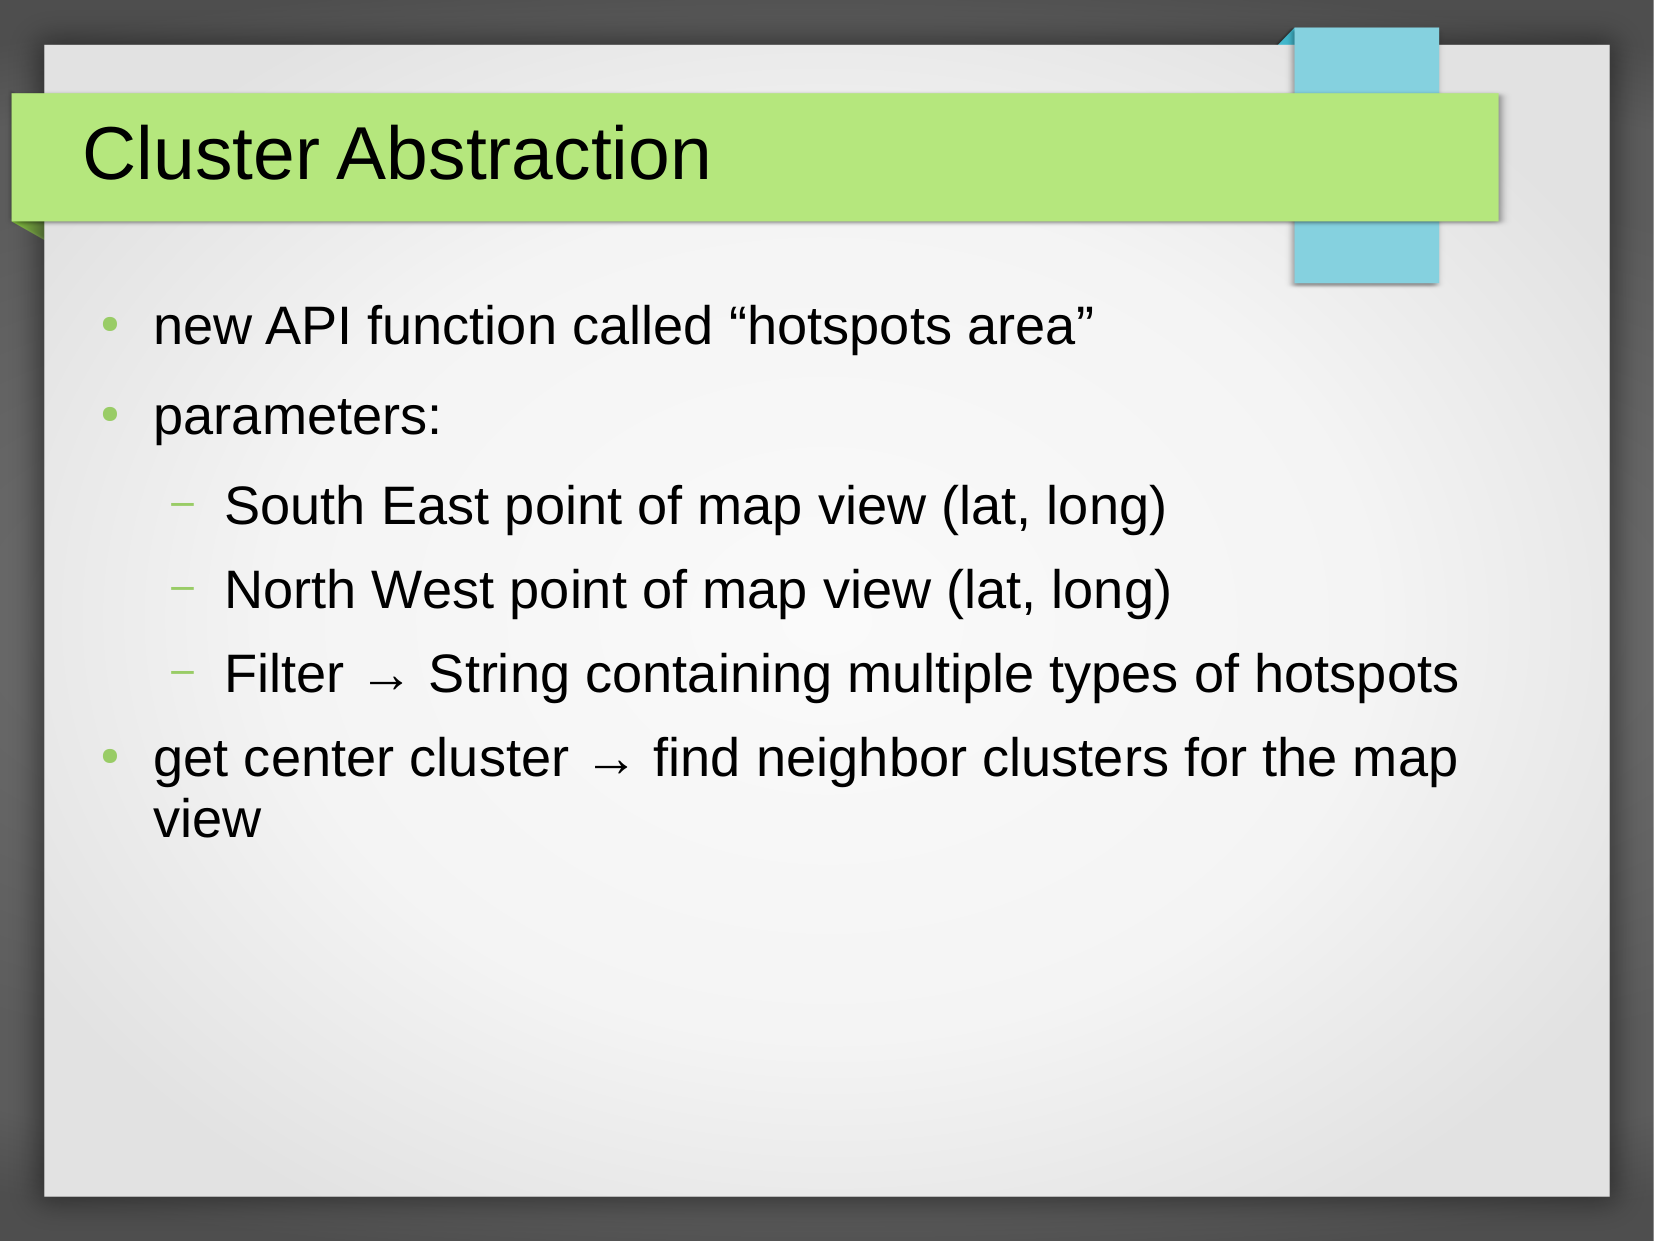

# Cluster Abstraction
new API function called “hotspots area”
parameters:
South East point of map view (lat, long)
North West point of map view (lat, long)
Filter → String containing multiple types of hotspots
get center cluster → find neighbor clusters for the map view